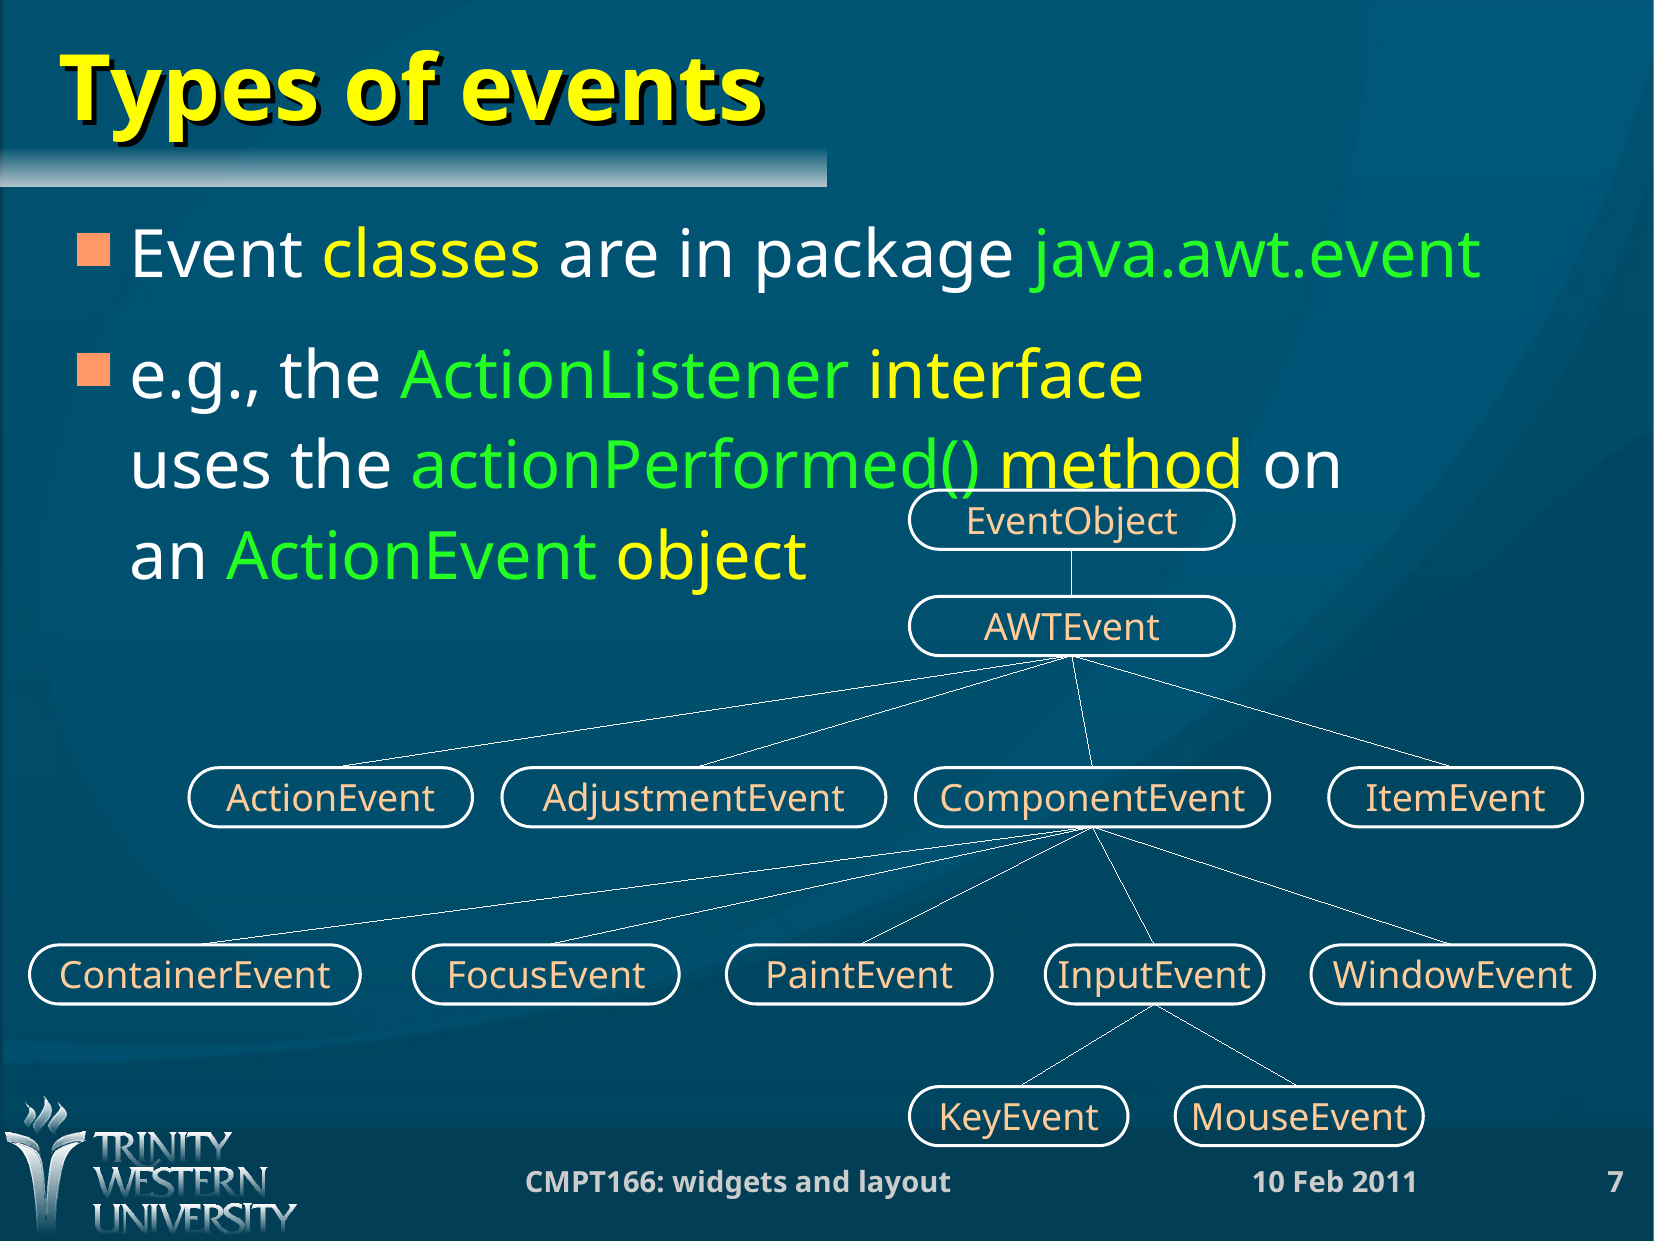

# Types of events
Event classes are in package java.awt.event
e.g., the ActionListener interface
uses the actionPerformed() method on
an ActionEvent object
EventObject
AWTEvent
ActionEvent
AdjustmentEvent
ComponentEvent
ItemEvent
ContainerEvent
FocusEvent
PaintEvent
InputEvent
WindowEvent
KeyEvent
MouseEvent
CMPT166: widgets and layout
10 Feb 2011
7